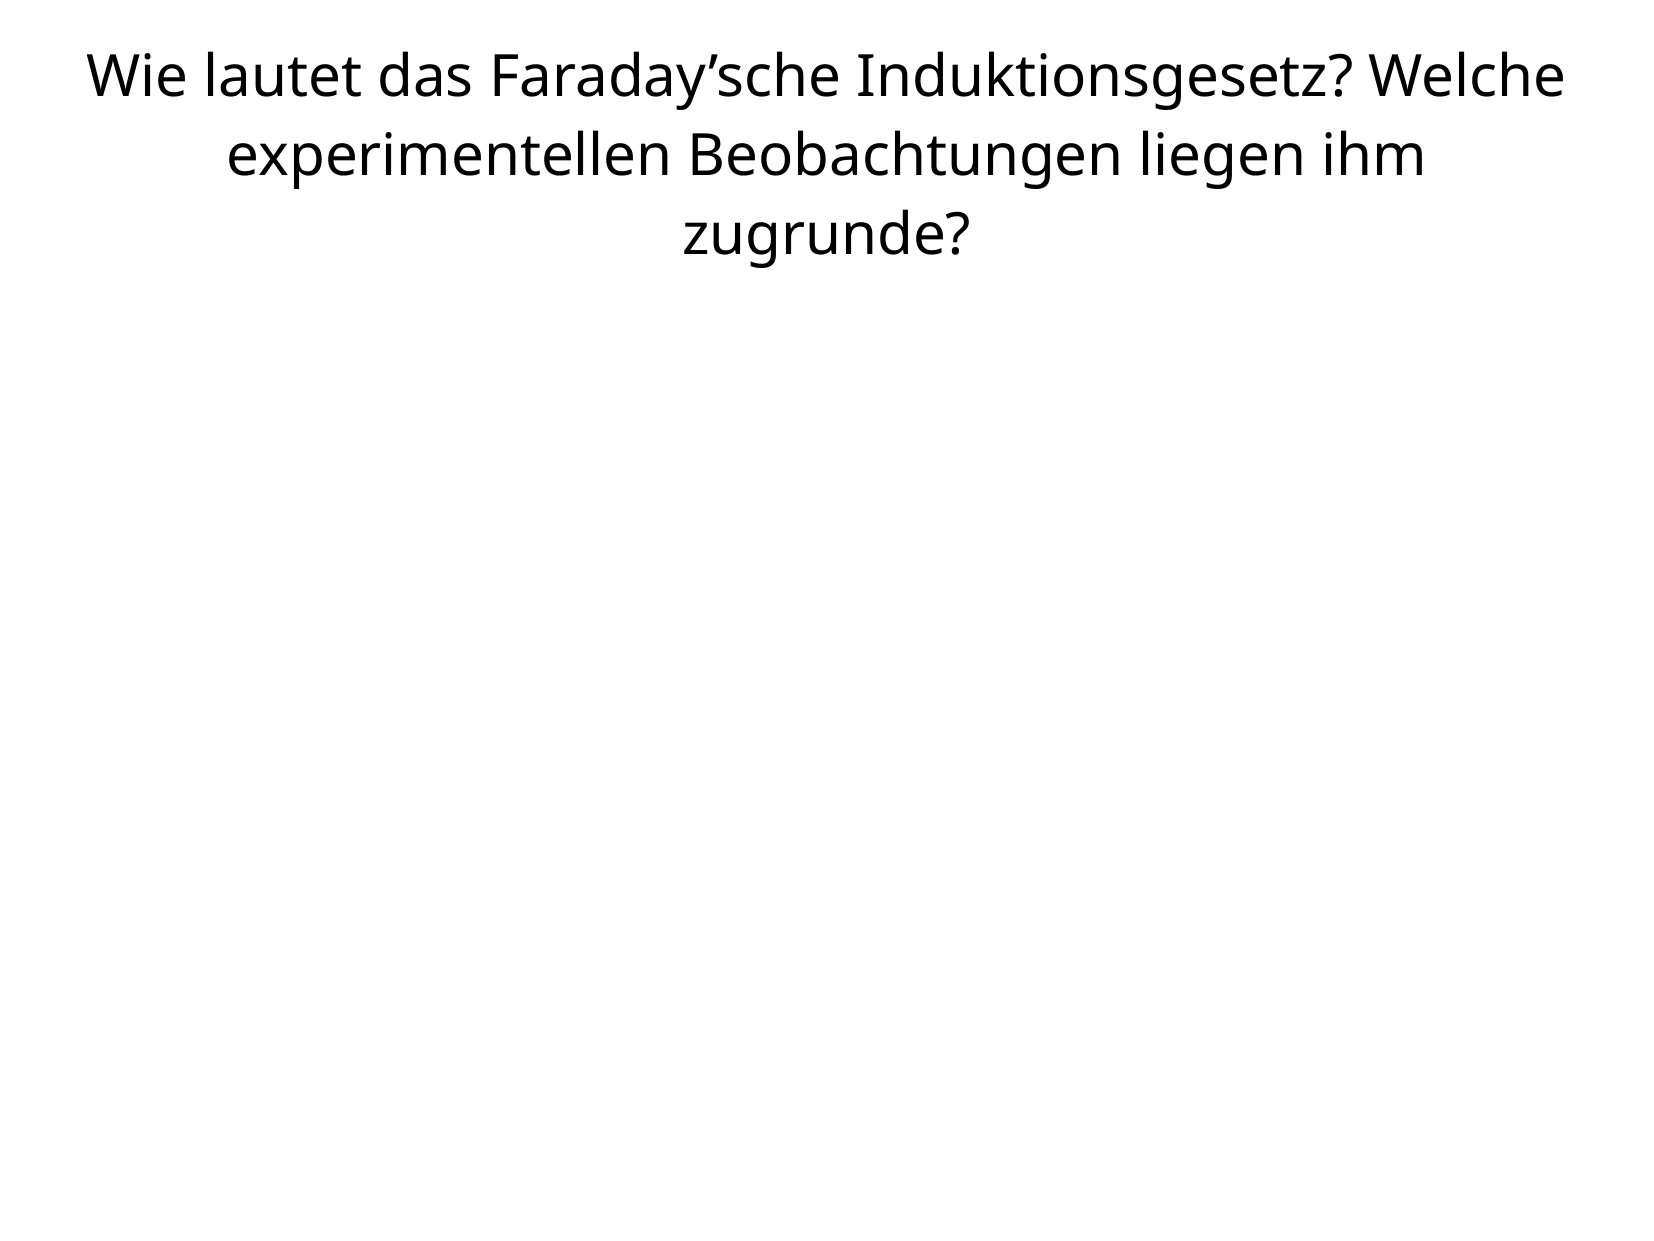

# Wie lautet das Faraday’sche Induktionsgesetz? Welche experimentellen Beobachtungen liegen ihm zugrunde?